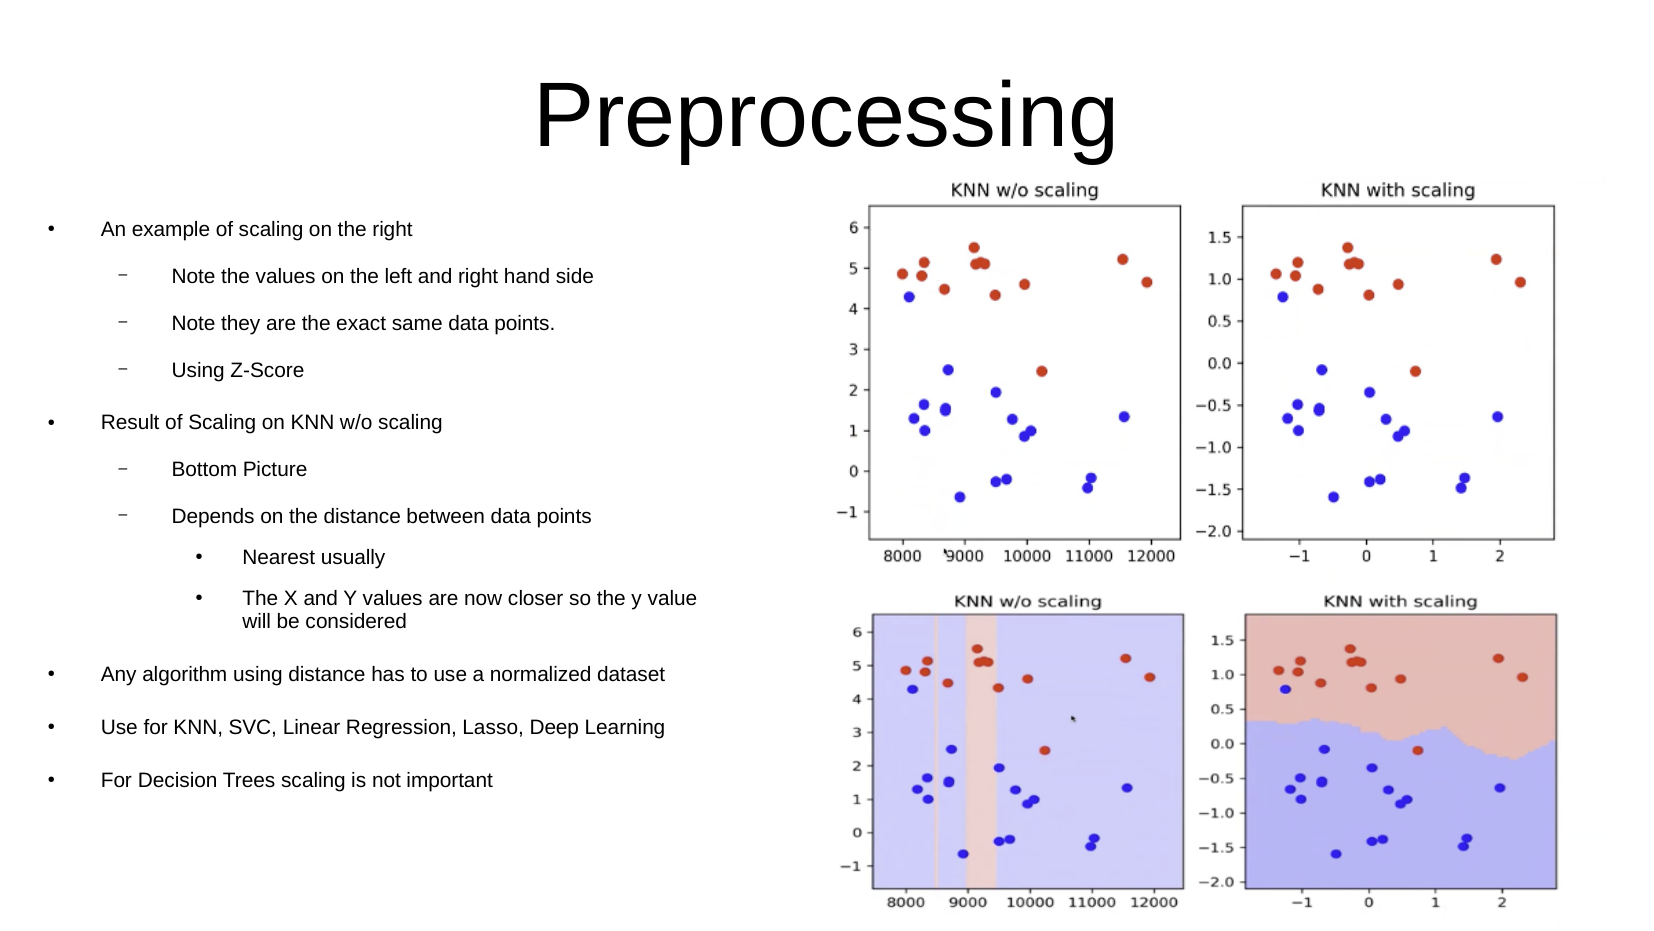

# Preprocessing
An example of scaling on the right
Note the values on the left and right hand side
Note they are the exact same data points.
Using Z-Score
Result of Scaling on KNN w/o scaling
Bottom Picture
Depends on the distance between data points
Nearest usually
The X and Y values are now closer so the y value
will be considered
Any algorithm using distance has to use a normalized dataset
Use for KNN, SVC, Linear Regression, Lasso, Deep Learning
For Decision Trees scaling is not important